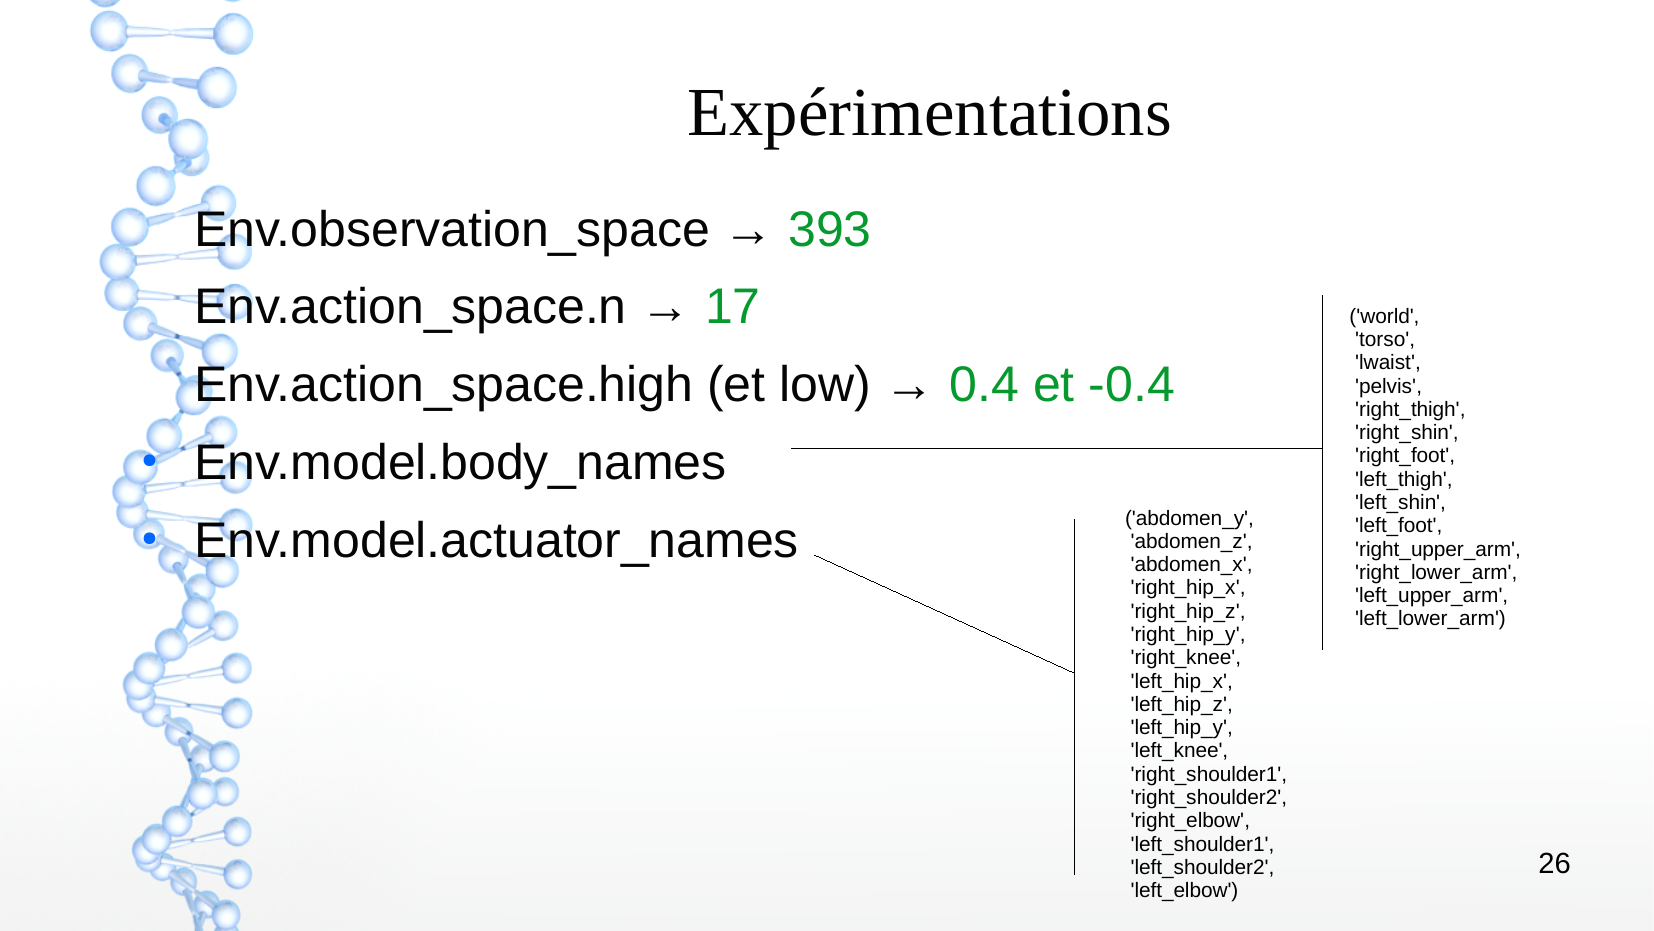

# Expérimentations
Env.observation_space → 393
Env.action_space.n → 17
Env.action_space.high (et low) → 0.4 et -0.4
Env.model.body_names
Env.model.actuator_names
('world',
 'torso',
 'lwaist',
 'pelvis',
 'right_thigh',
 'right_shin',
 'right_foot',
 'left_thigh',
 'left_shin',
 'left_foot',
 'right_upper_arm',
 'right_lower_arm',
 'left_upper_arm',
 'left_lower_arm')
('abdomen_y',
 'abdomen_z',
 'abdomen_x',
 'right_hip_x',
 'right_hip_z',
 'right_hip_y',
 'right_knee',
 'left_hip_x',
 'left_hip_z',
 'left_hip_y',
 'left_knee',
 'right_shoulder1',
 'right_shoulder2',
 'right_elbow',
 'left_shoulder1',
 'left_shoulder2',
 'left_elbow')
26